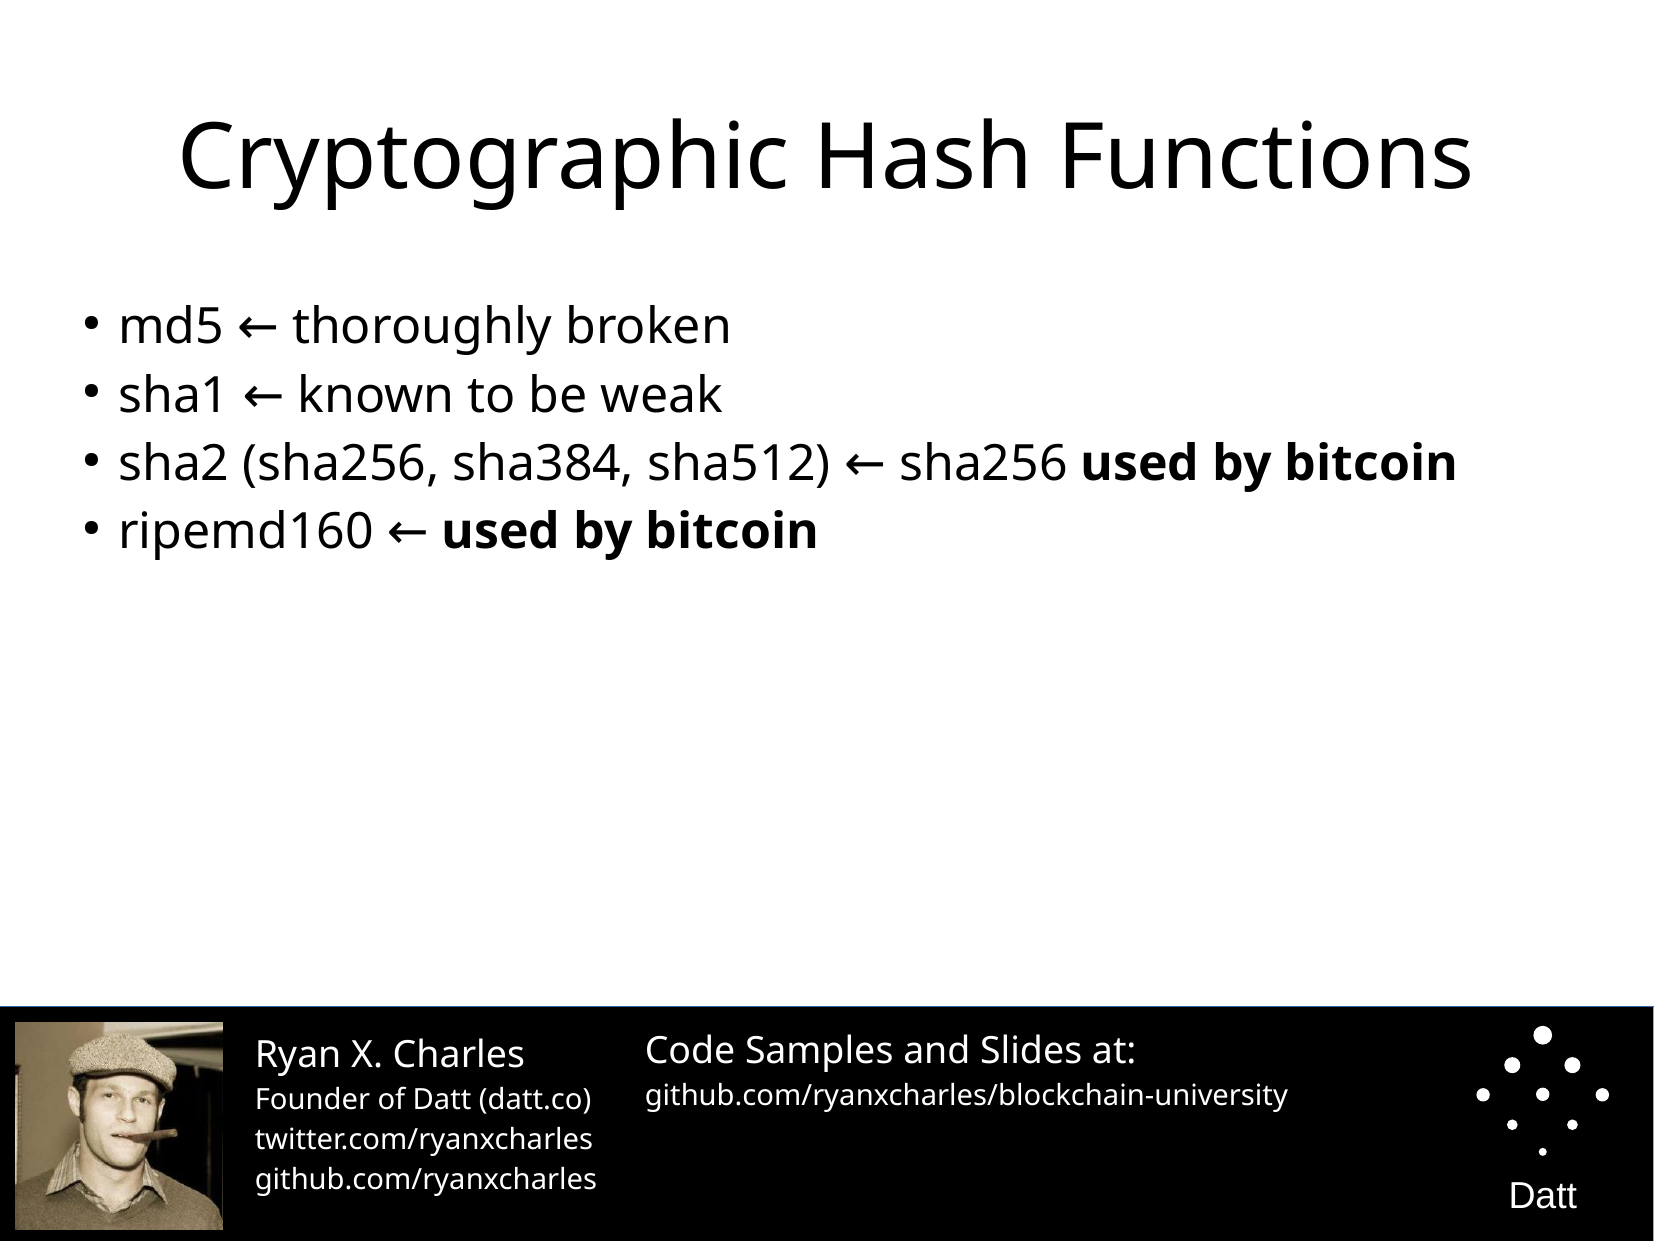

# Cryptographic Hash Functions
md5 ← thoroughly broken
sha1 ← known to be weak
sha2 (sha256, sha384, sha512) ← sha256 used by bitcoin
ripemd160 ← used by bitcoin
Code Samples and Slides at:
github.com/ryanxcharles/blockchain-university
Ryan X. Charles
Founder of Datt (datt.co)
twitter.com/ryanxcharles
github.com/ryanxcharles
Datt